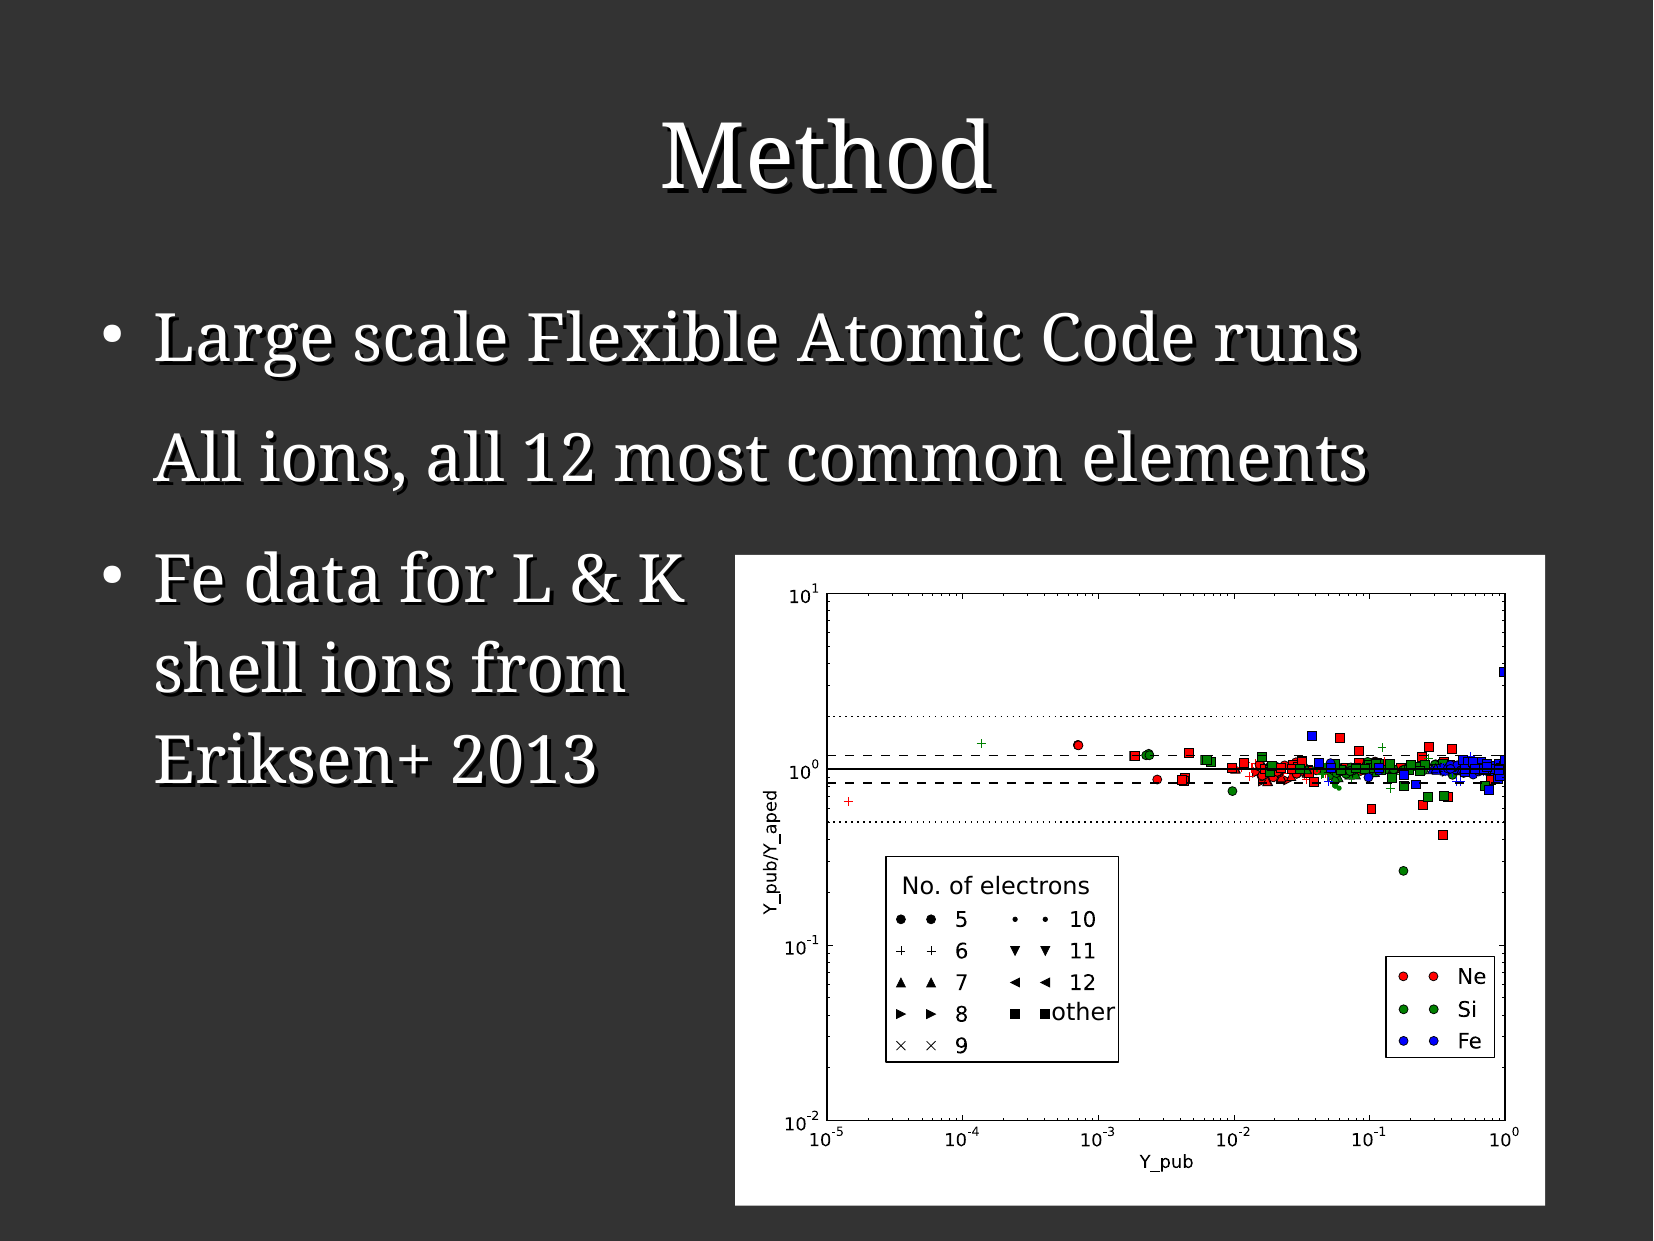

# Method
Large scale Flexible Atomic Code runs
All ions, all 12 most common elements
Fe data for L & K
shell ions from
Eriksen+ 2013